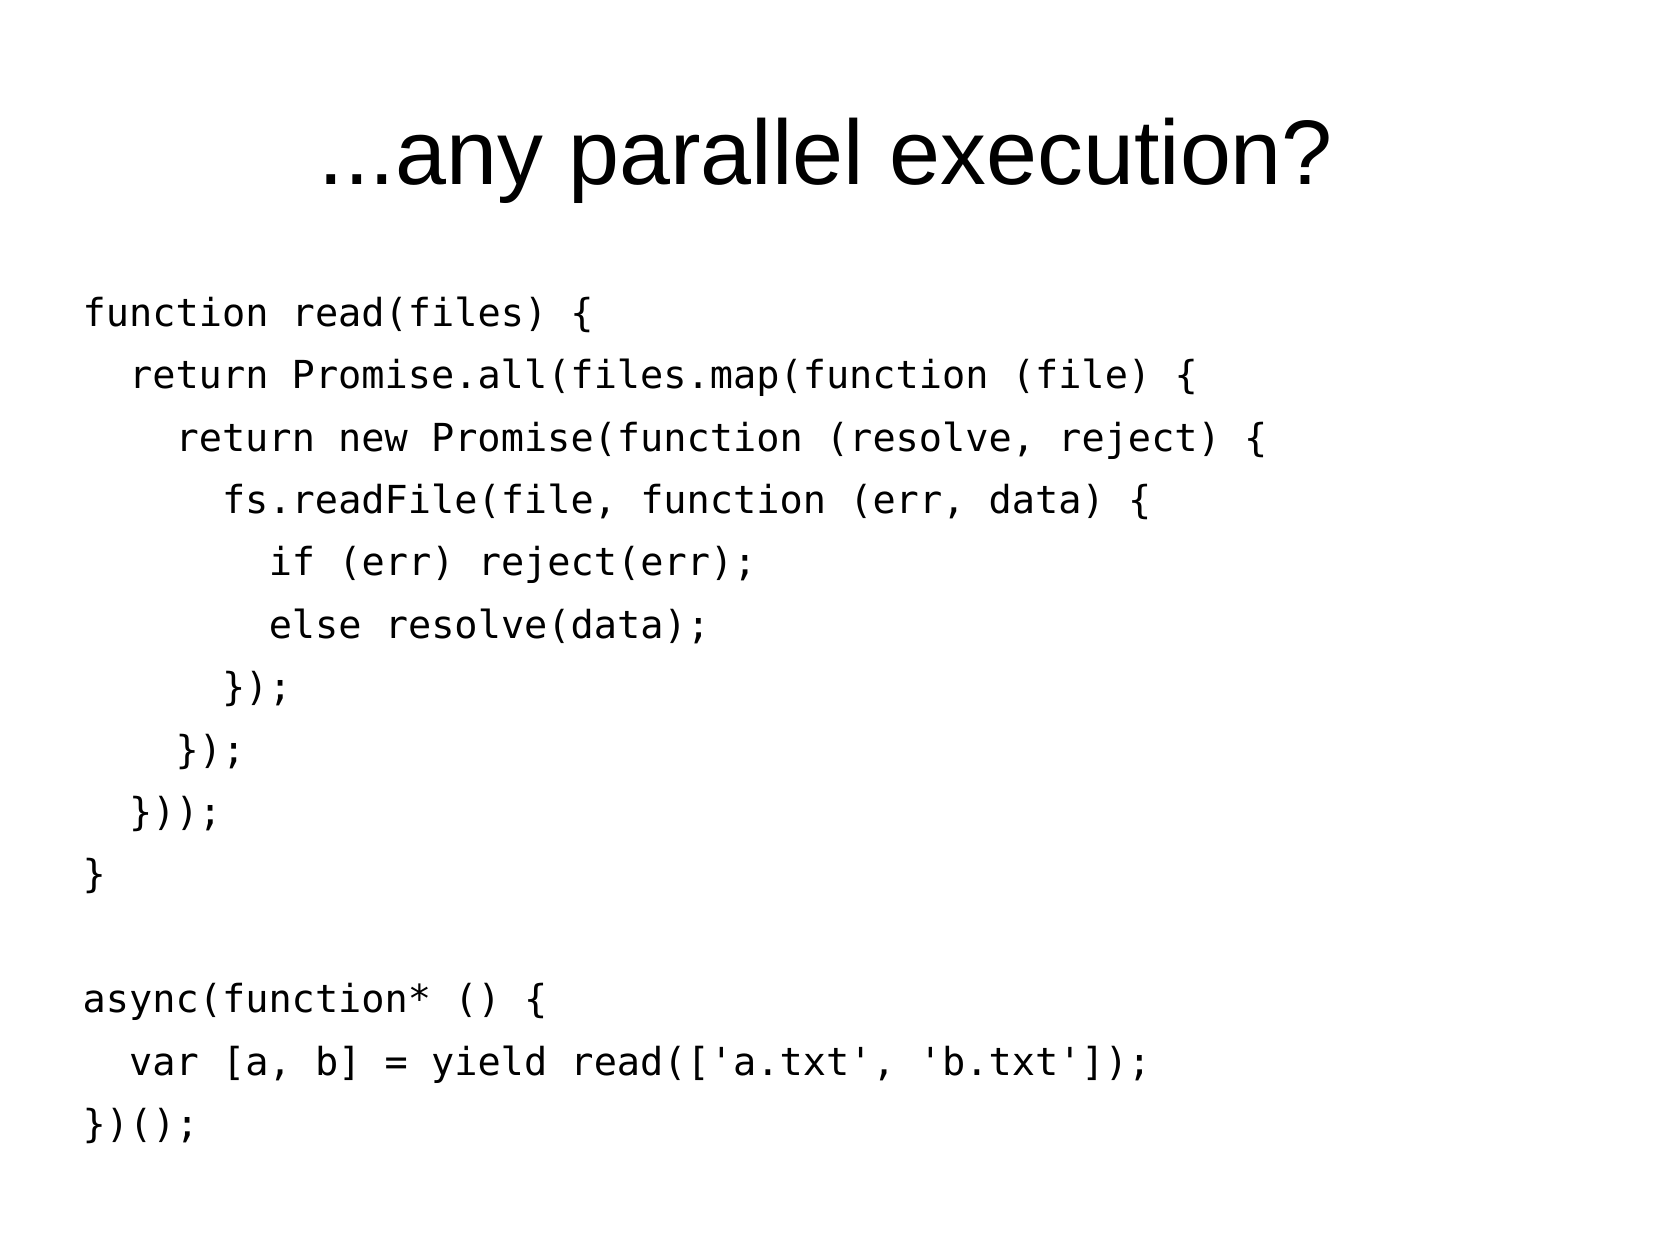

# ...any parallel execution?
function read(files) {
 return Promise.all(files.map(function (file) {
 return new Promise(function (resolve, reject) {
 fs.readFile(file, function (err, data) {
 if (err) reject(err);
 else resolve(data);
 });
 });
 }));
}
async(function* () {
 var [a, b] = yield read(['a.txt', 'b.txt']);
})();